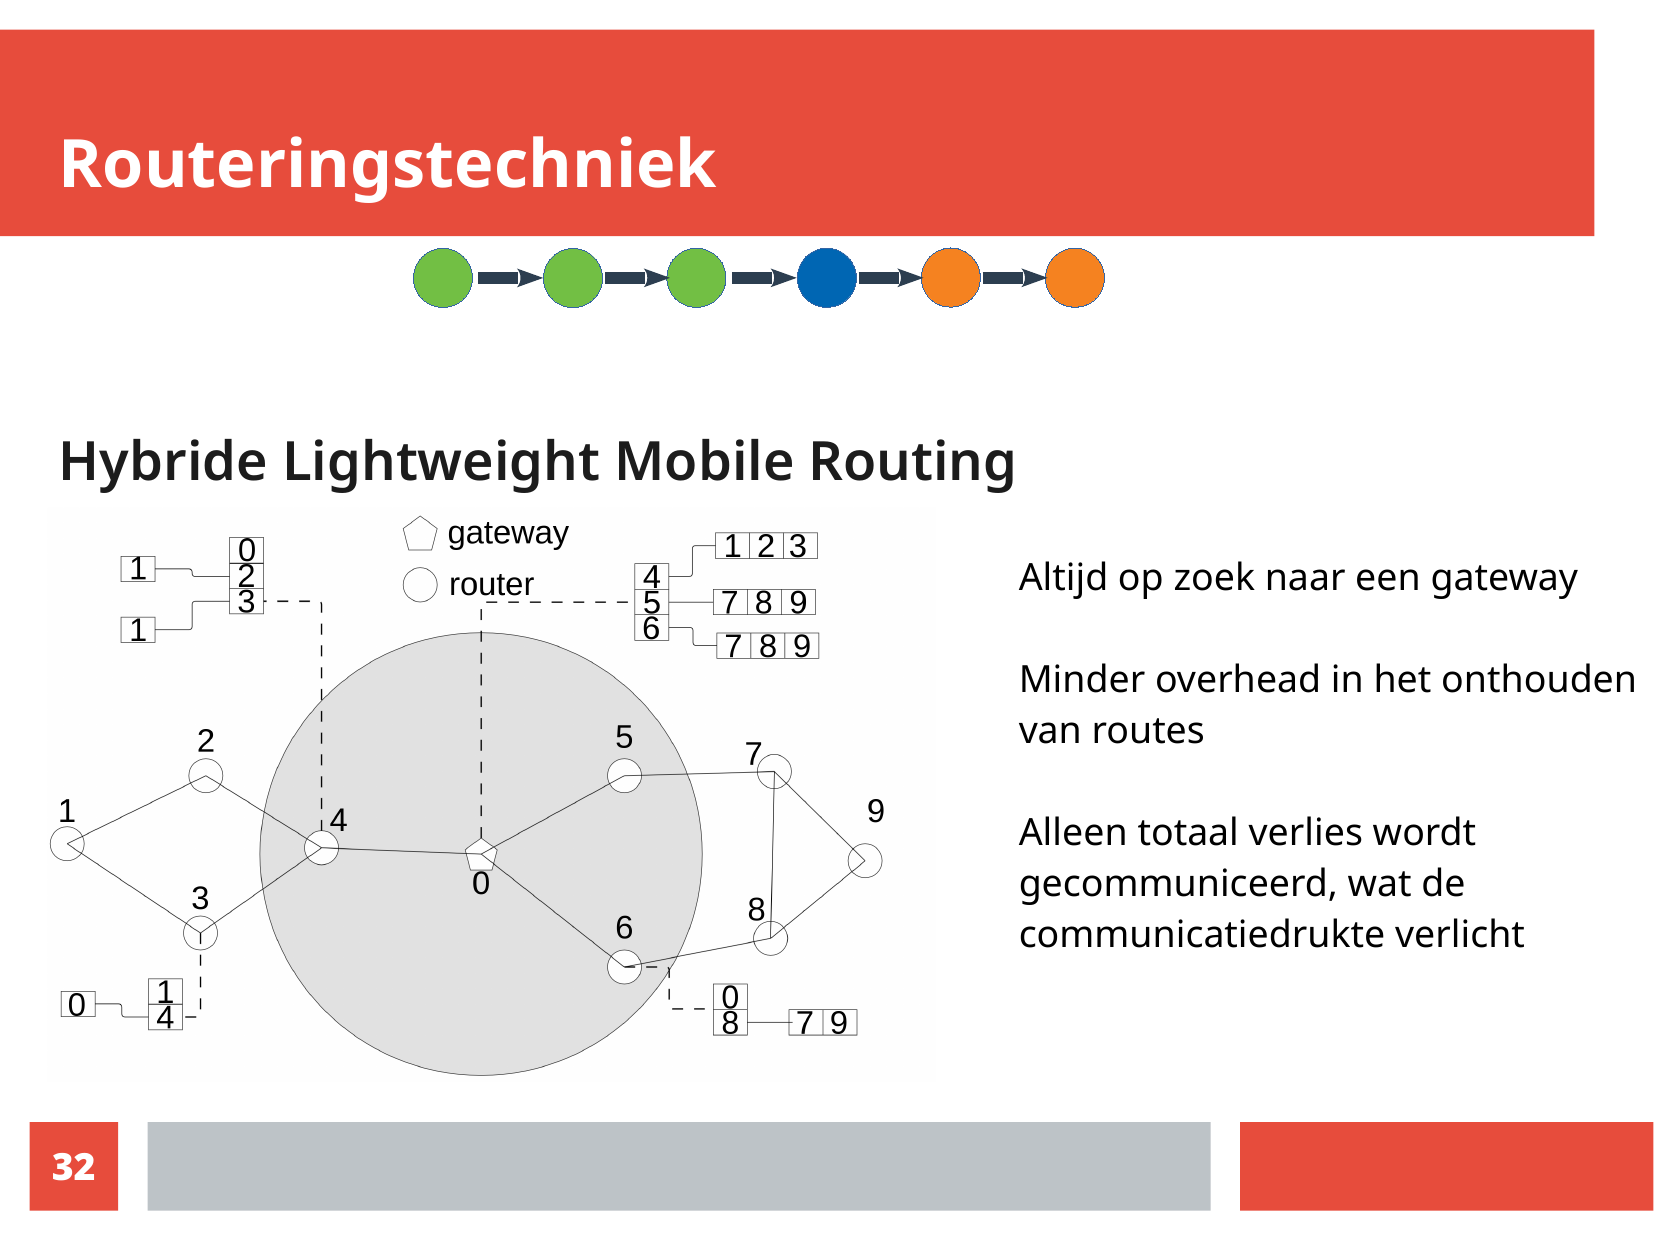

# Routeringstechniek
Hybride Lightweight Mobile Routing
Altijd op zoek naar een gateway
Minder overhead in het onthouden van routes
Alleen totaal verlies wordt gecommuniceerd, wat de communicatiedrukte verlicht
32